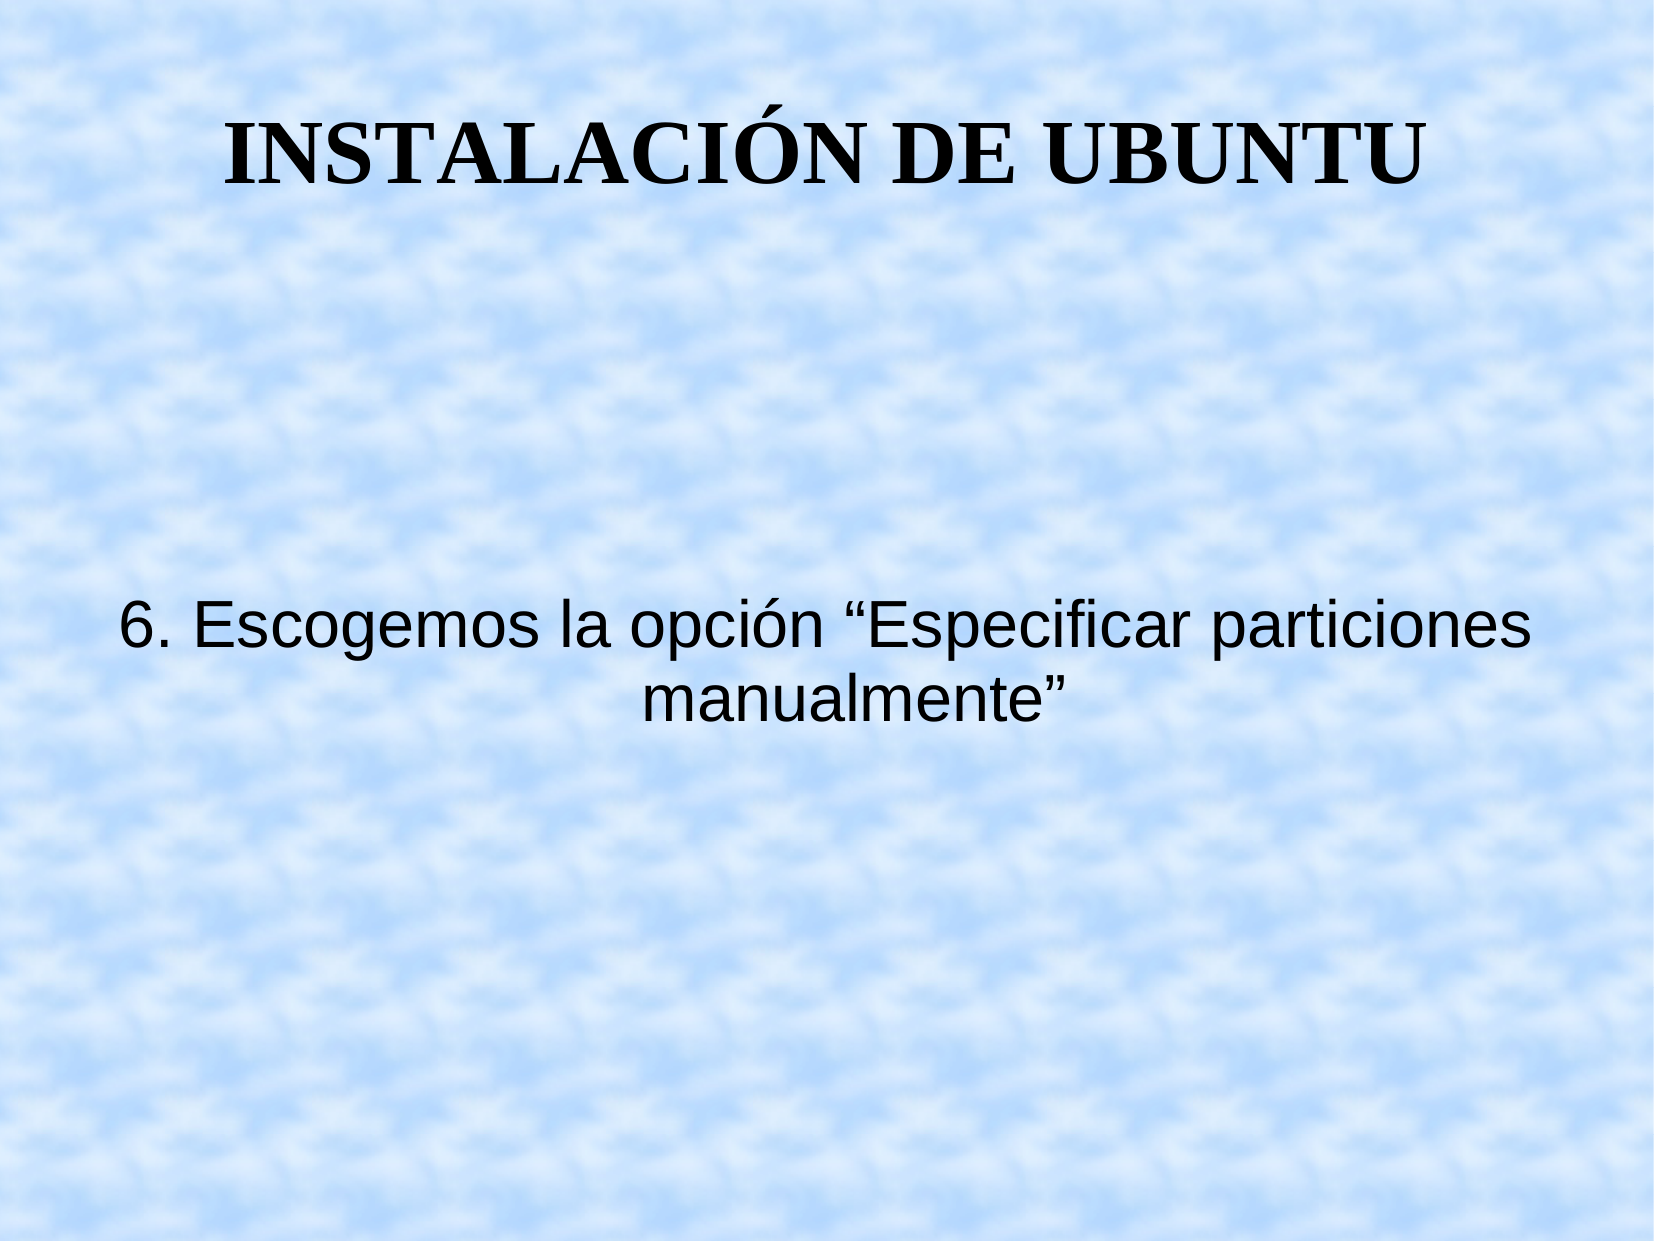

# INSTALACIÓN DE UBUNTU
6. Escogemos la opción “Especificar particiones manualmente”